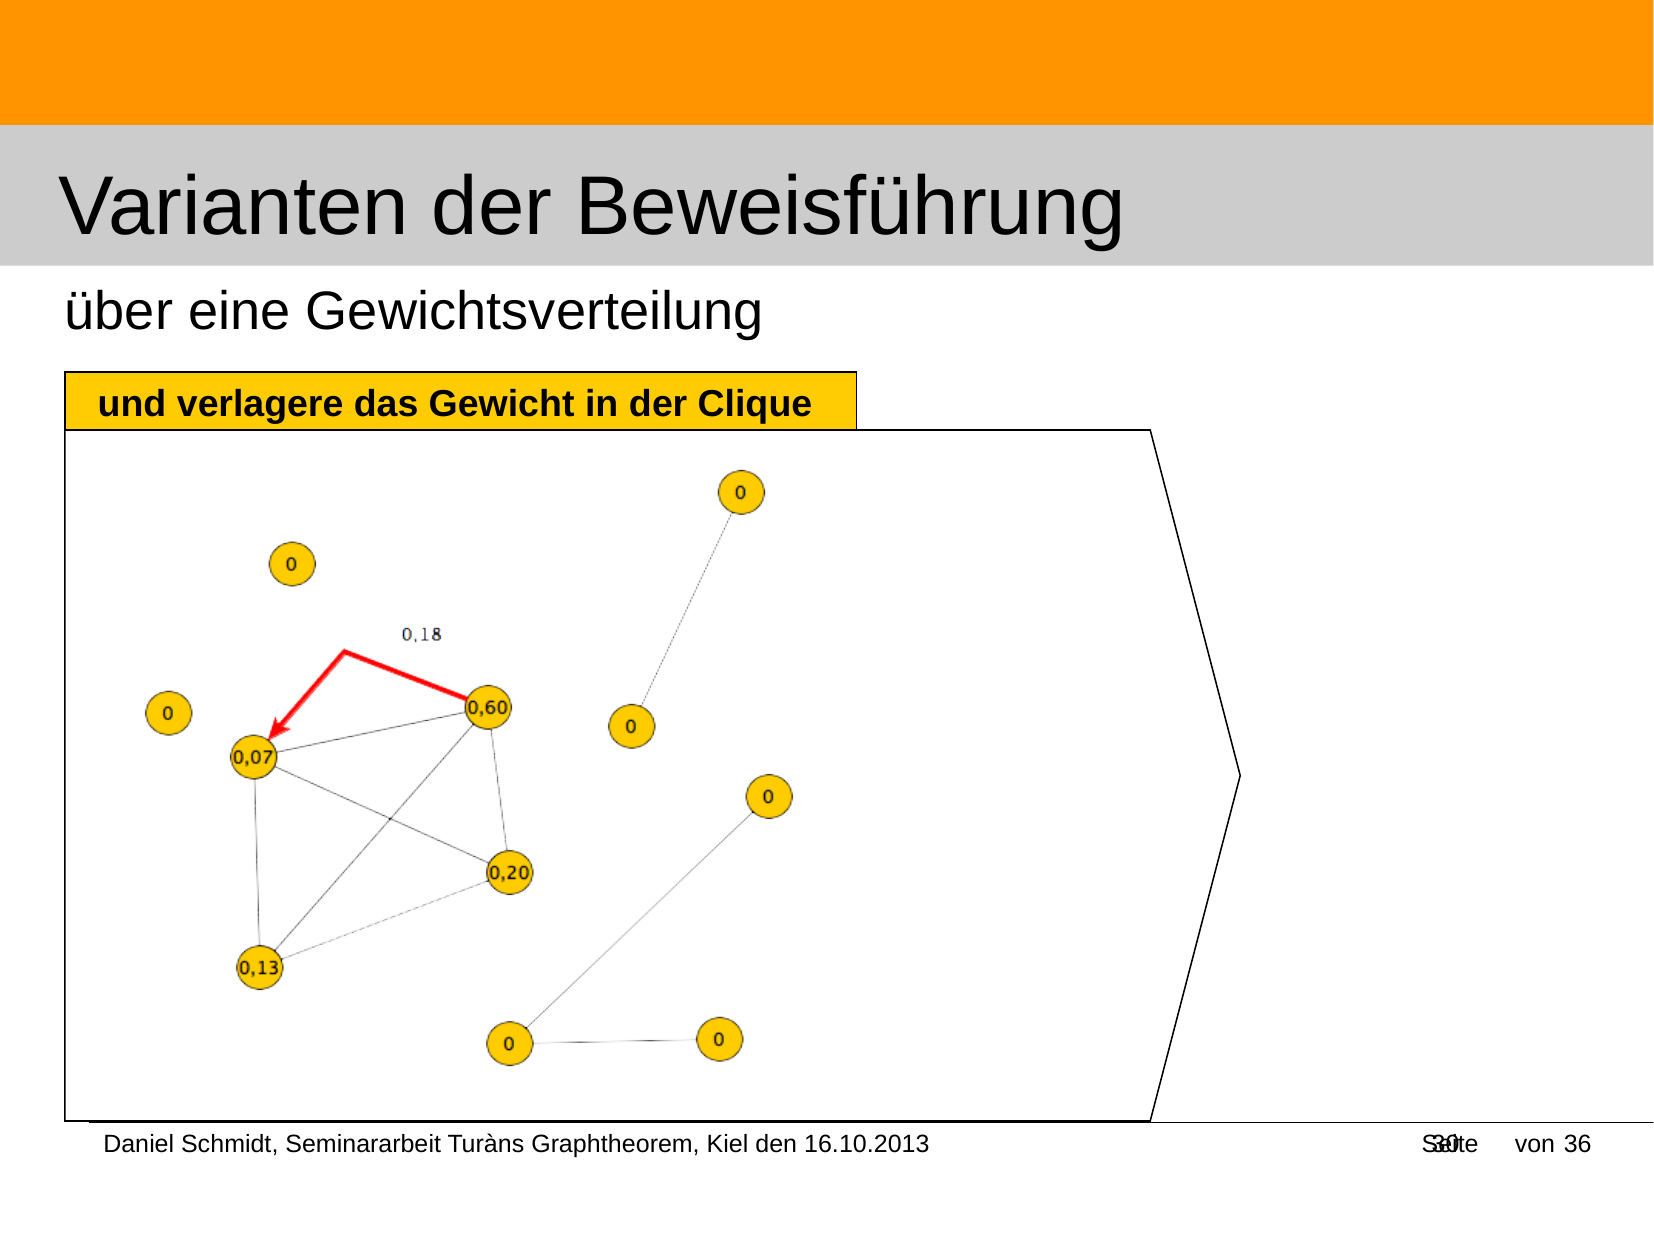

# Varianten der Beweisführung
über eine Gewichtsverteilung
und verlagere das Gewicht in der Clique
36
von
Daniel Schmidt, Seminararbeit Turàns Graphtheorem, Kiel den 16.10.2013
Seite